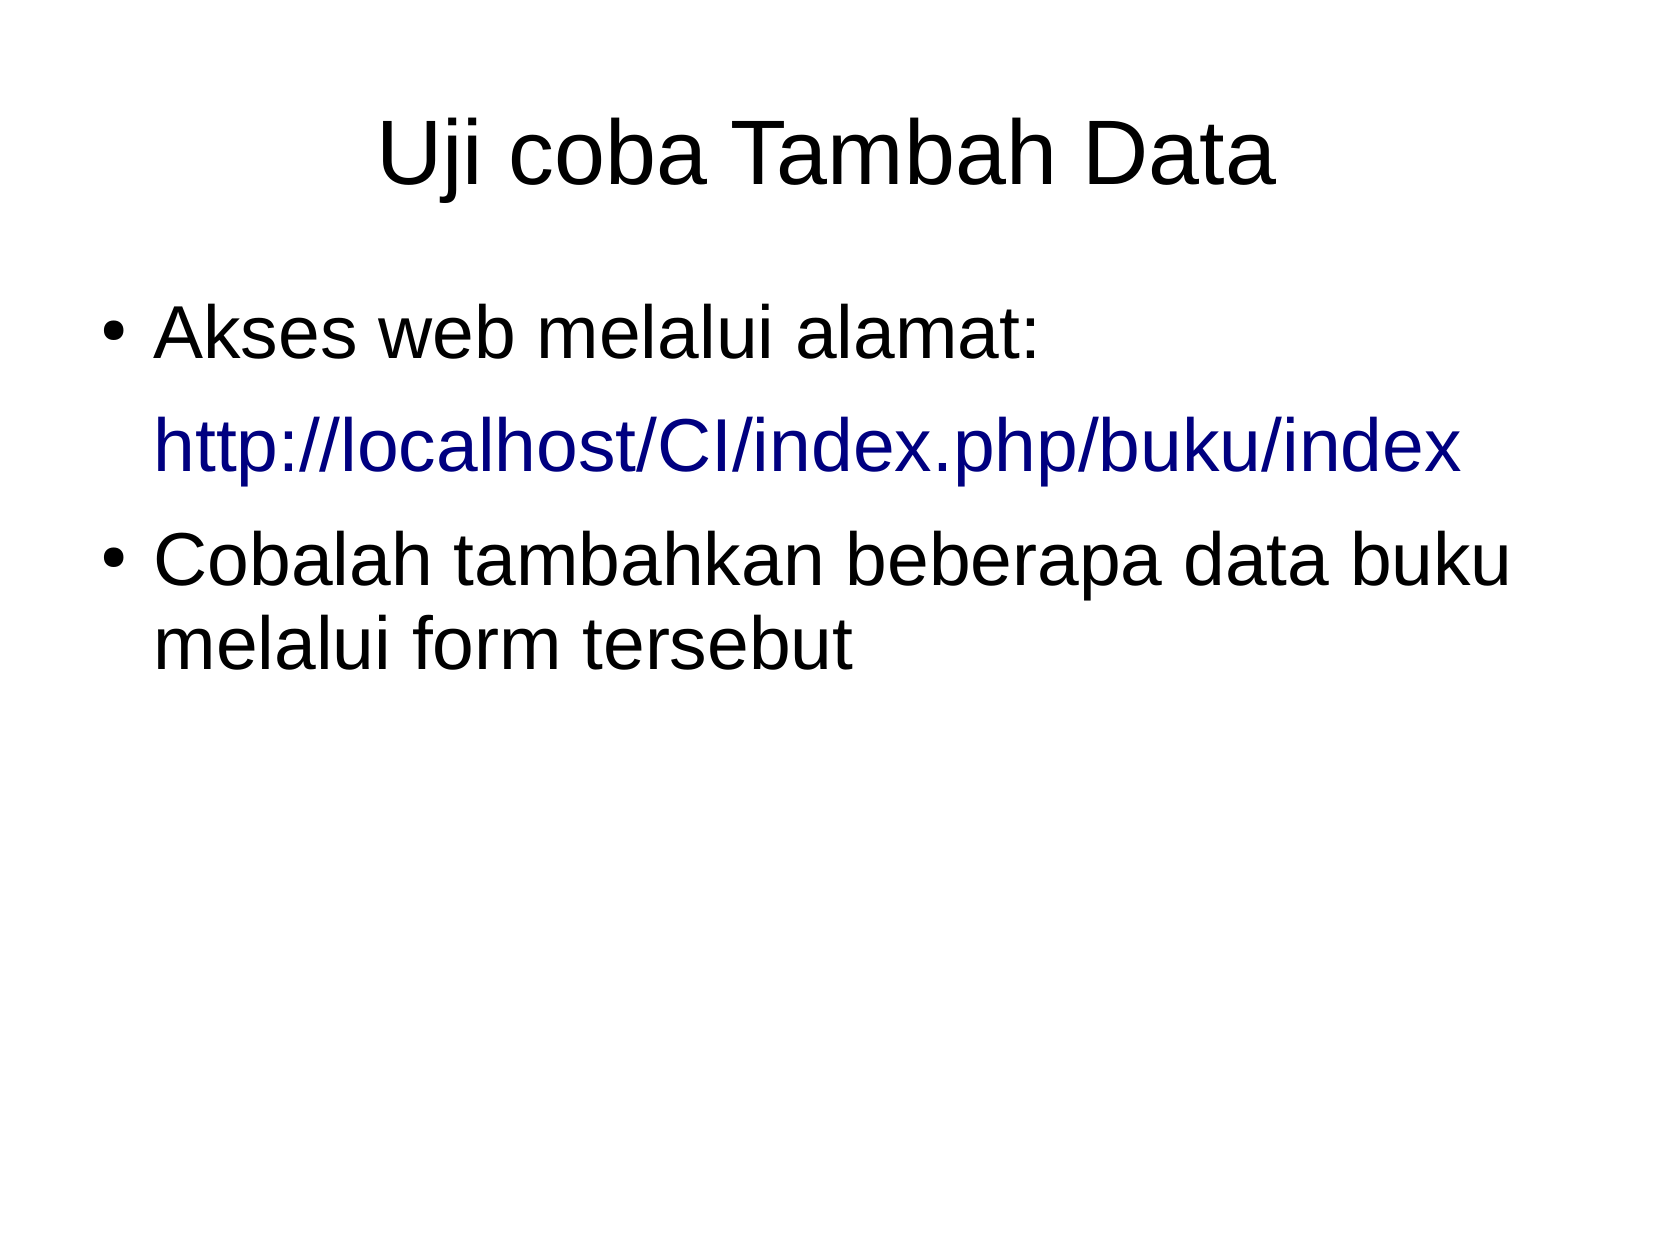

# Uji coba Tambah Data
Akses web melalui alamat:
http://localhost/CI/index.php/buku/index
Cobalah tambahkan beberapa data buku melalui form tersebut